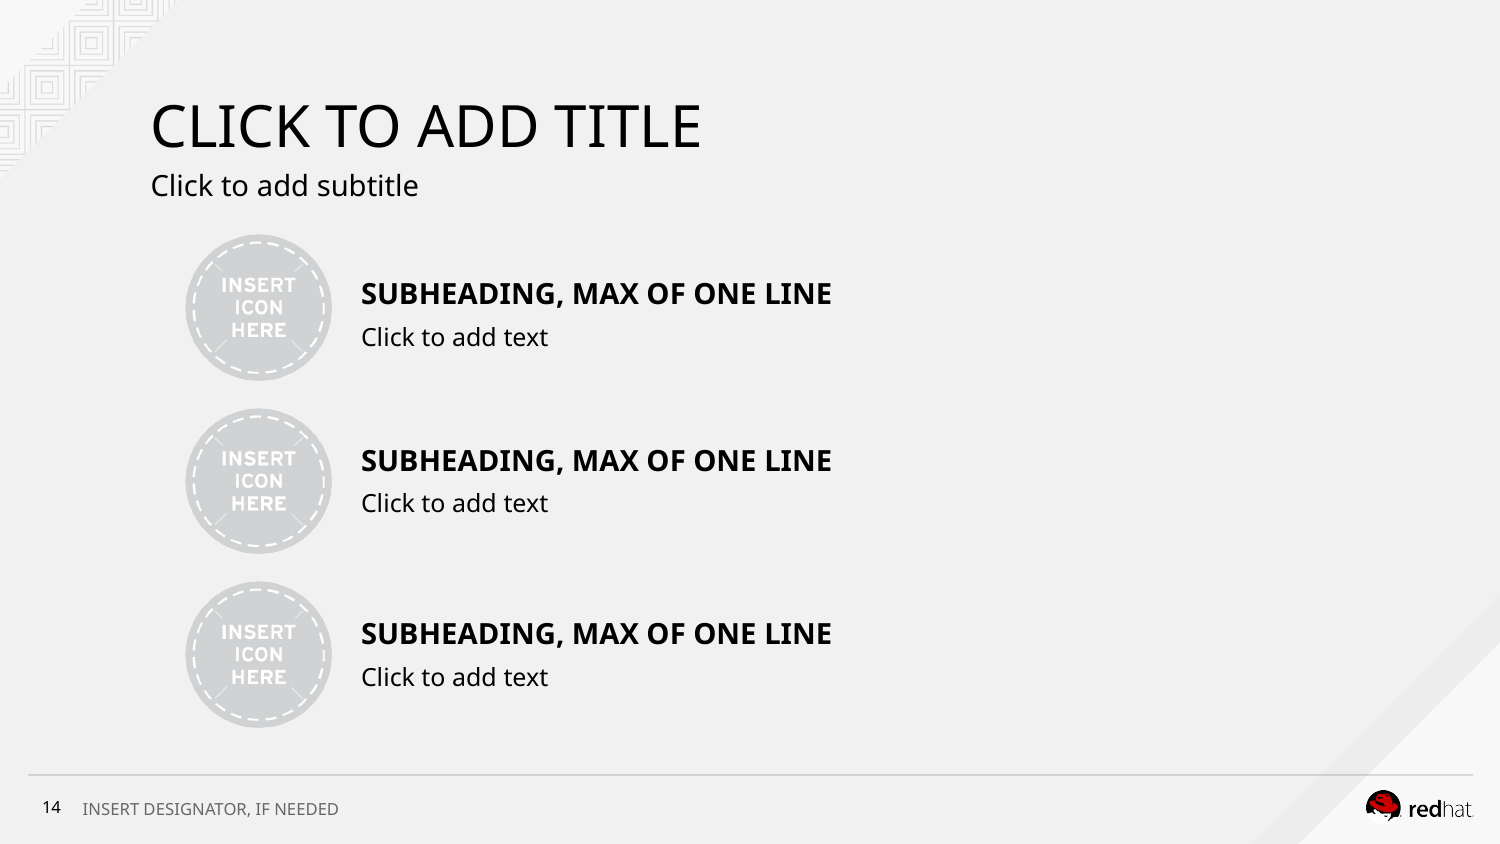

CLICK TO ADD TITLE
Click to add subtitle
# SUBHEADING, MAX OF ONE LINE
Click to add text
SUBHEADING, MAX OF ONE LINE
Click to add text
SUBHEADING, MAX OF ONE LINE
Click to add text